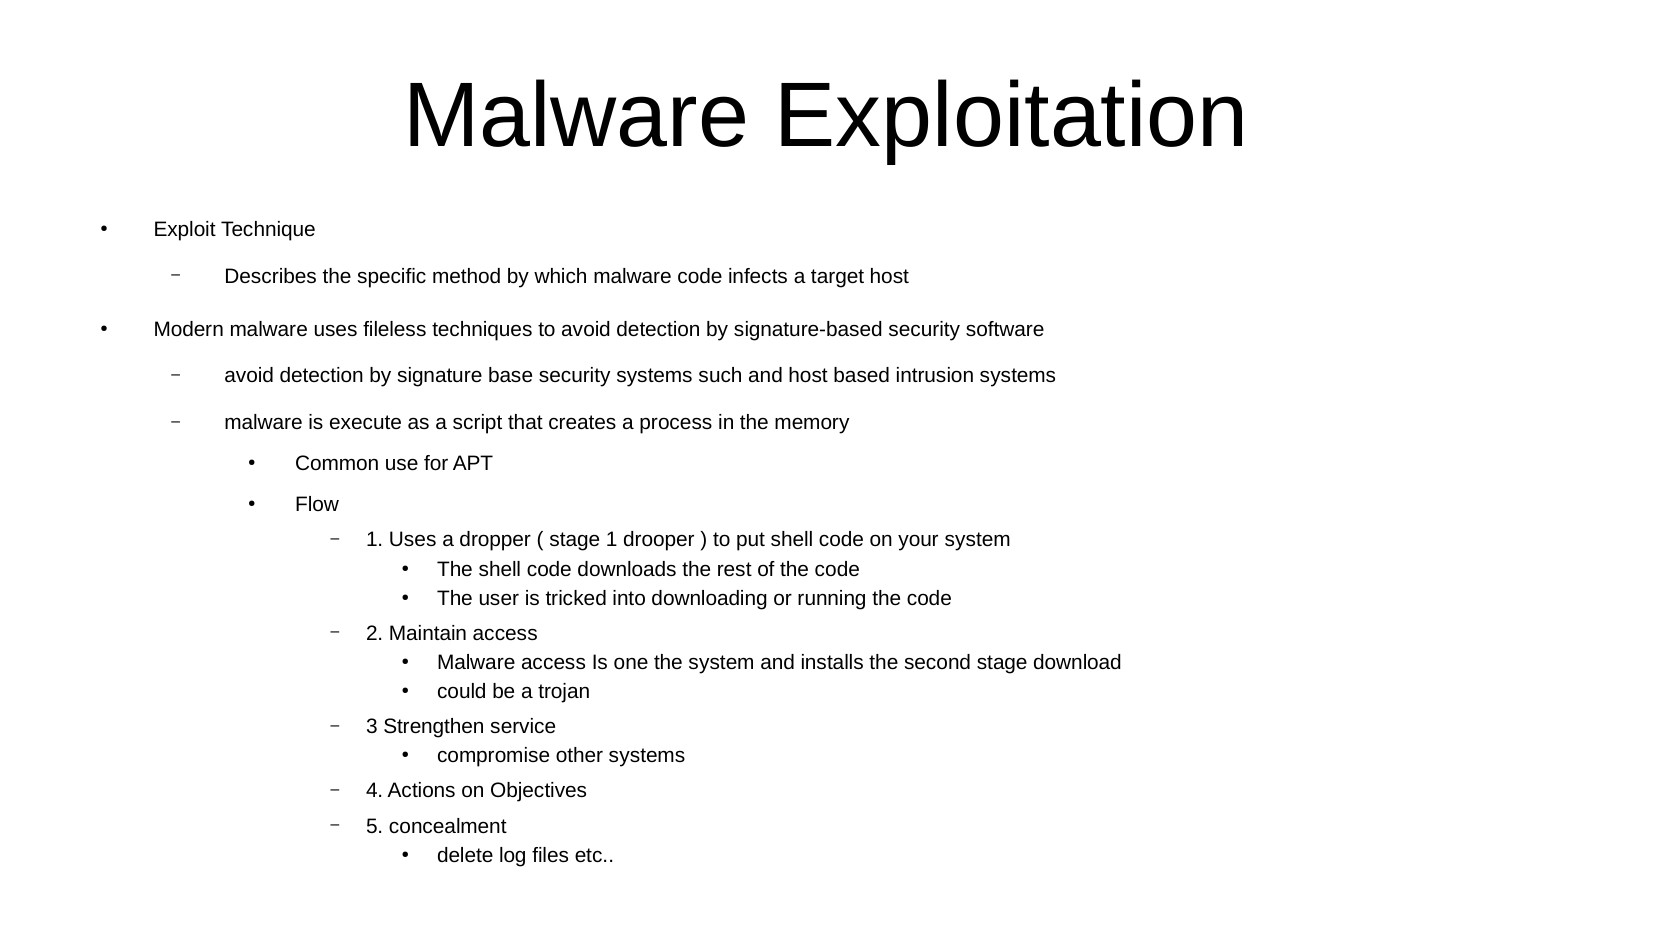

# Malware Exploitation
Exploit Technique
Describes the specific method by which malware code infects a target host
Modern malware uses fileless techniques to avoid detection by signature-based security software
avoid detection by signature base security systems such and host based intrusion systems
malware is execute as a script that creates a process in the memory
Common use for APT
Flow
1. Uses a dropper ( stage 1 drooper ) to put shell code on your system
The shell code downloads the rest of the code
The user is tricked into downloading or running the code
2. Maintain access
Malware access Is one the system and installs the second stage download
could be a trojan
3 Strengthen service
compromise other systems
4. Actions on Objectives
5. concealment
delete log files etc..